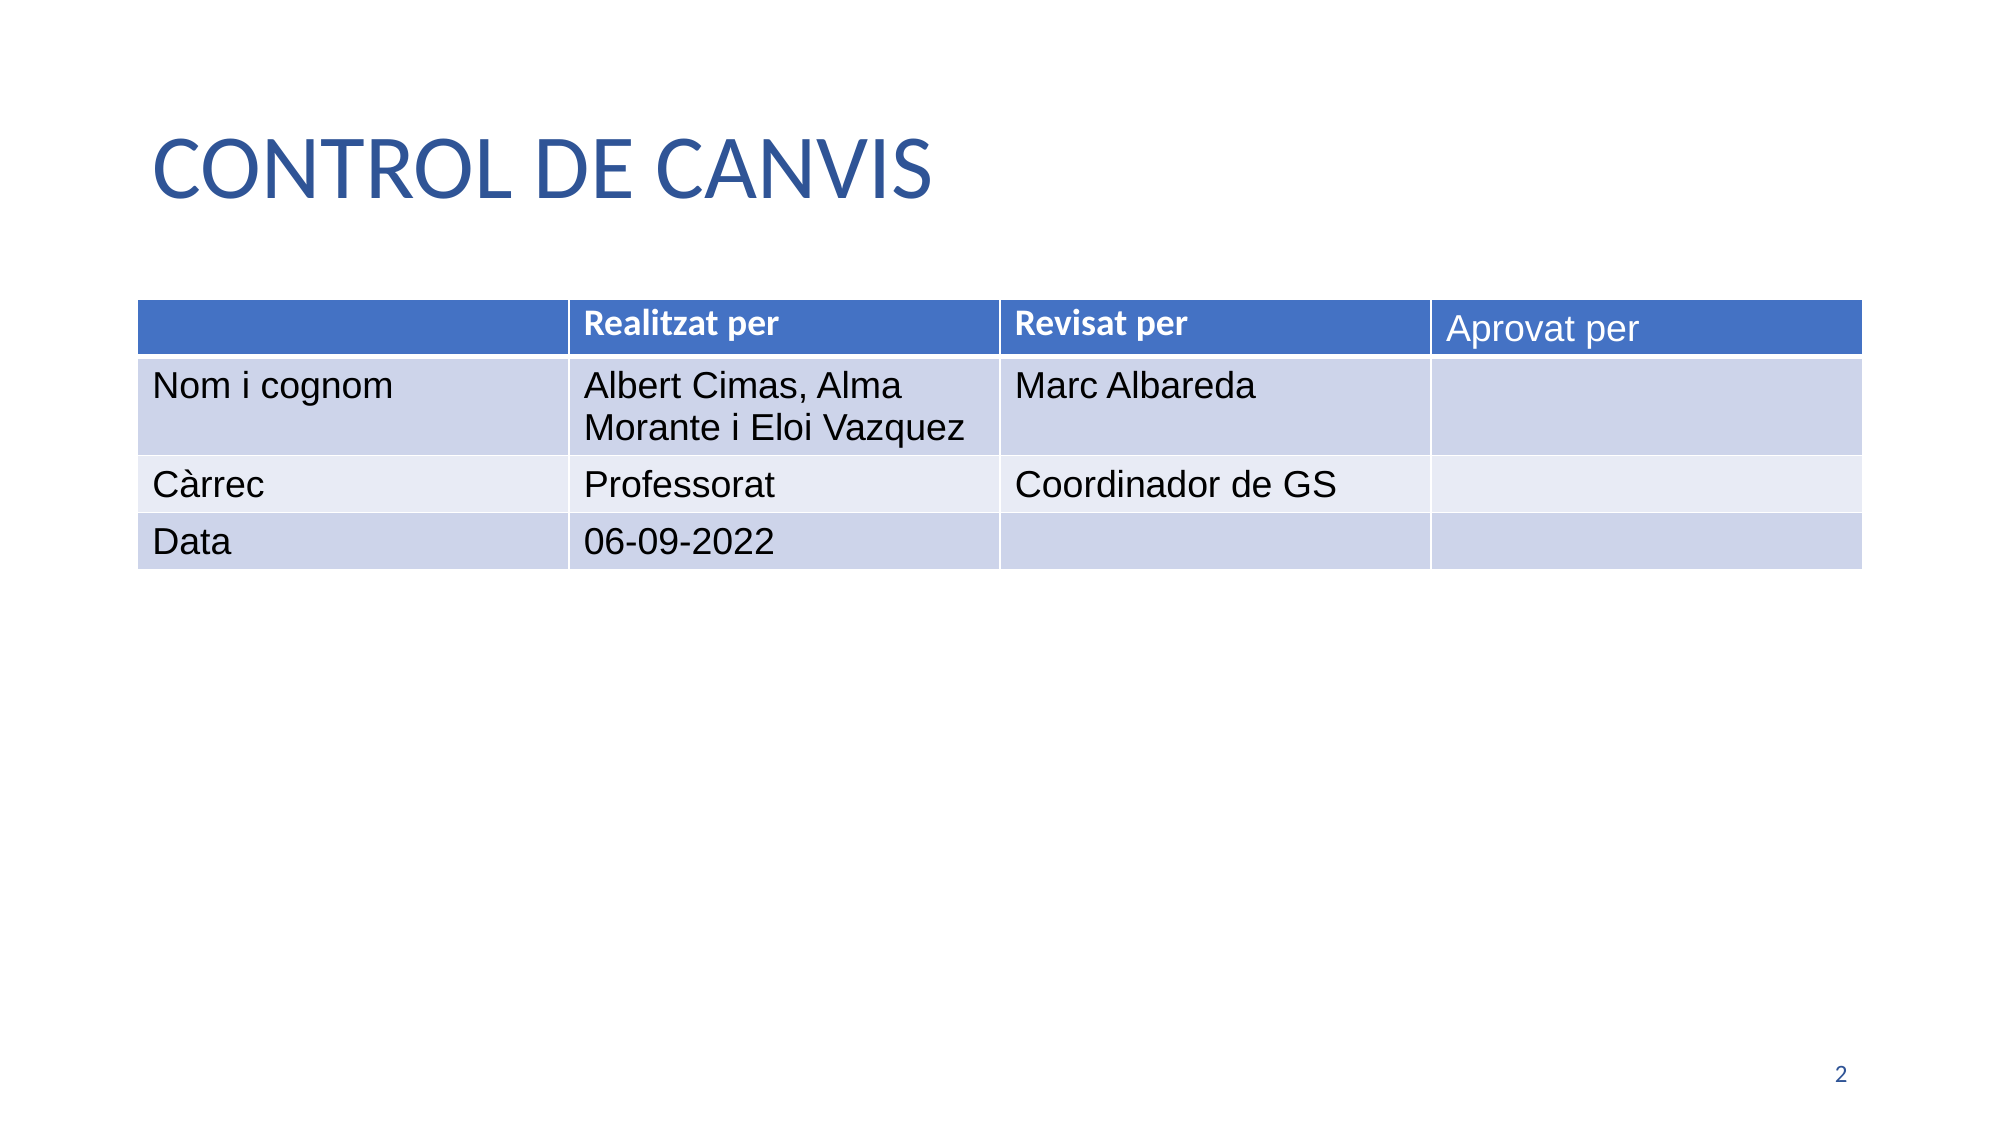

# CONTROL DE CANVIS
| | Realitzat per | Revisat per | Aprovat per |
| --- | --- | --- | --- |
| Nom i cognom | Albert Cimas, Alma Morante i Eloi Vazquez | Marc Albareda | |
| Càrrec | Professorat | Coordinador de GS | |
| Data | 06-09-2022 | | |